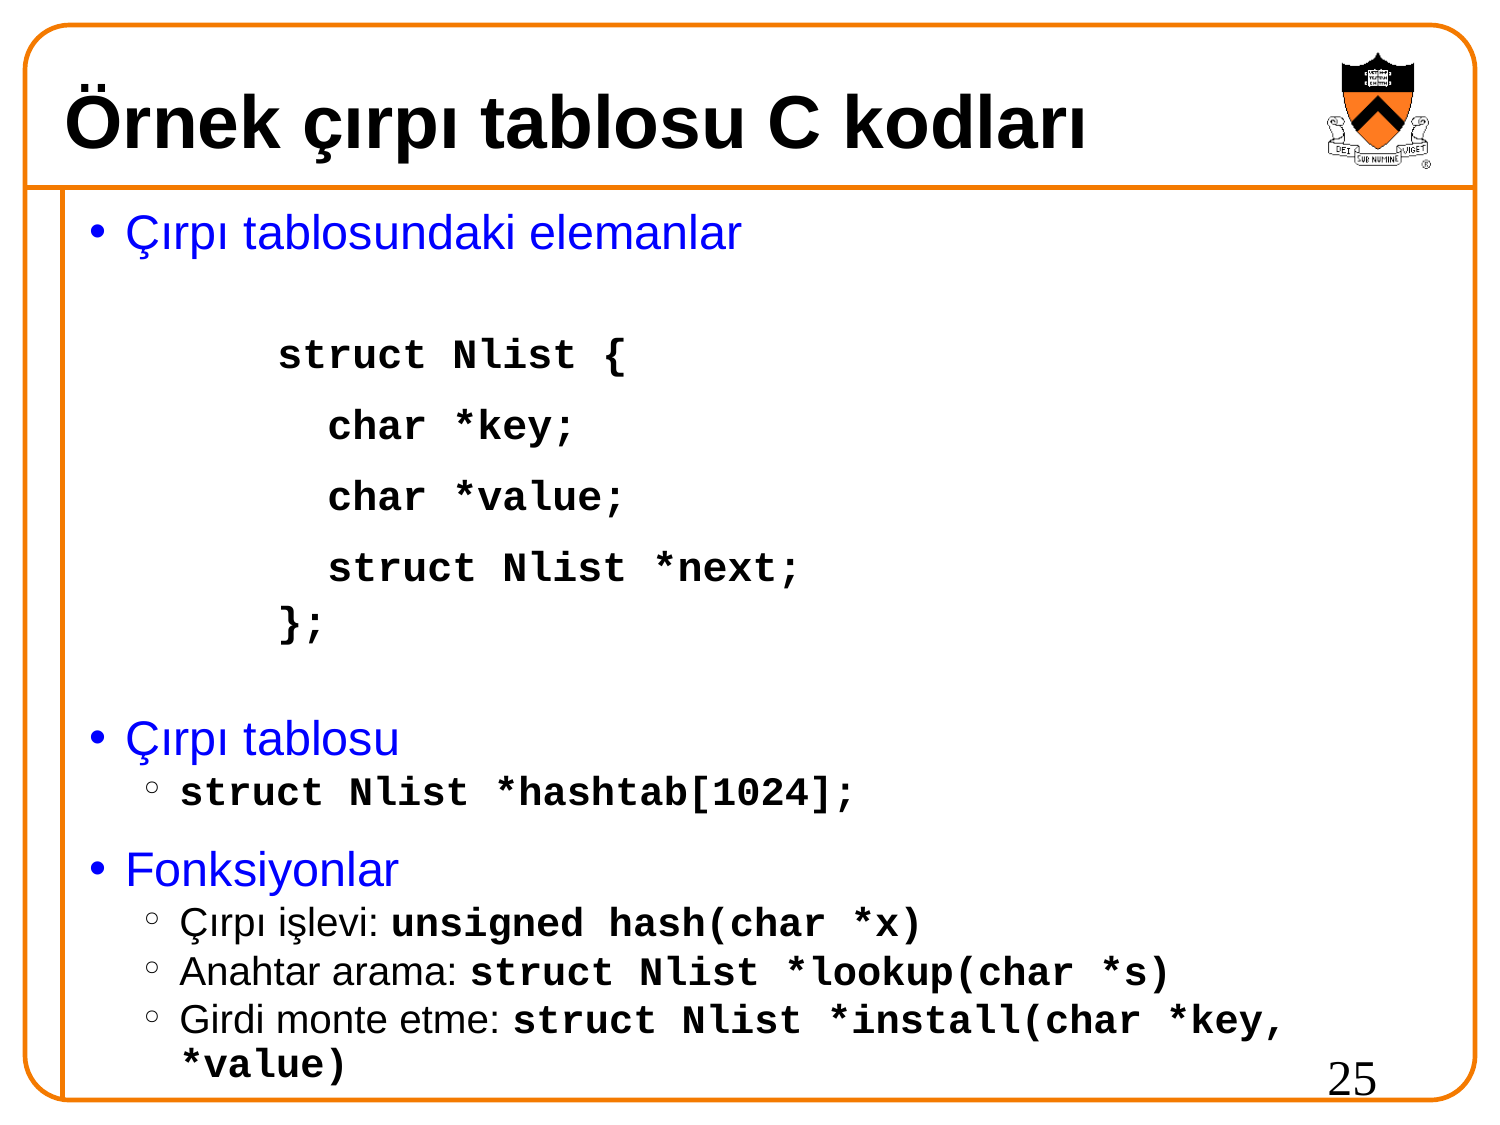

# Örnek çırpı tablosu C kodları
Çırpı tablosundaki elemanlar
Çırpı tablosu
struct Nlist *hashtab[1024];
Fonksiyonlar
Çırpı işlevi: unsigned hash(char *x)
Anahtar arama: struct Nlist *lookup(char *s)
Girdi monte etme: struct Nlist *install(char *key, *value)
struct Nlist {
 char *key;
 char *value;
 struct Nlist *next;
};
25